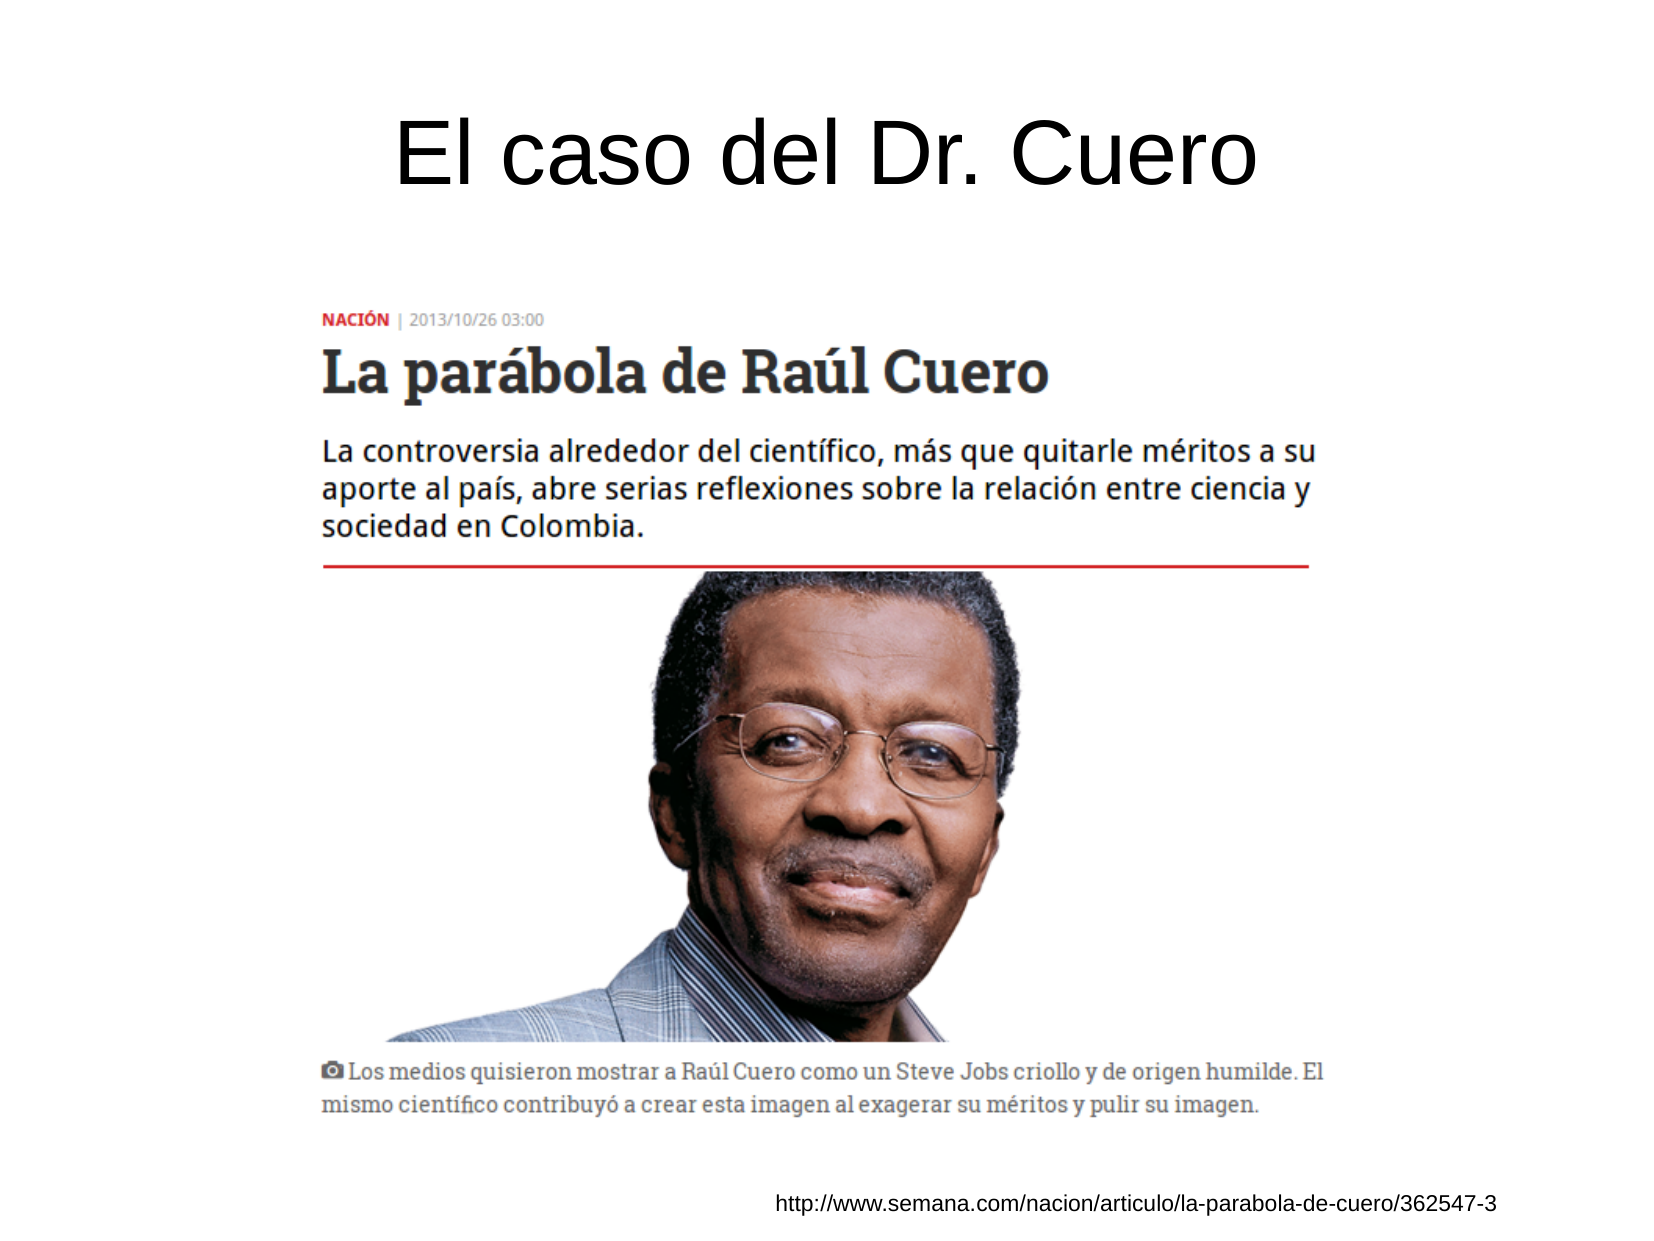

# El caso del Dr. Cuero
http://www.semana.com/nacion/articulo/la-parabola-de-cuero/362547-3